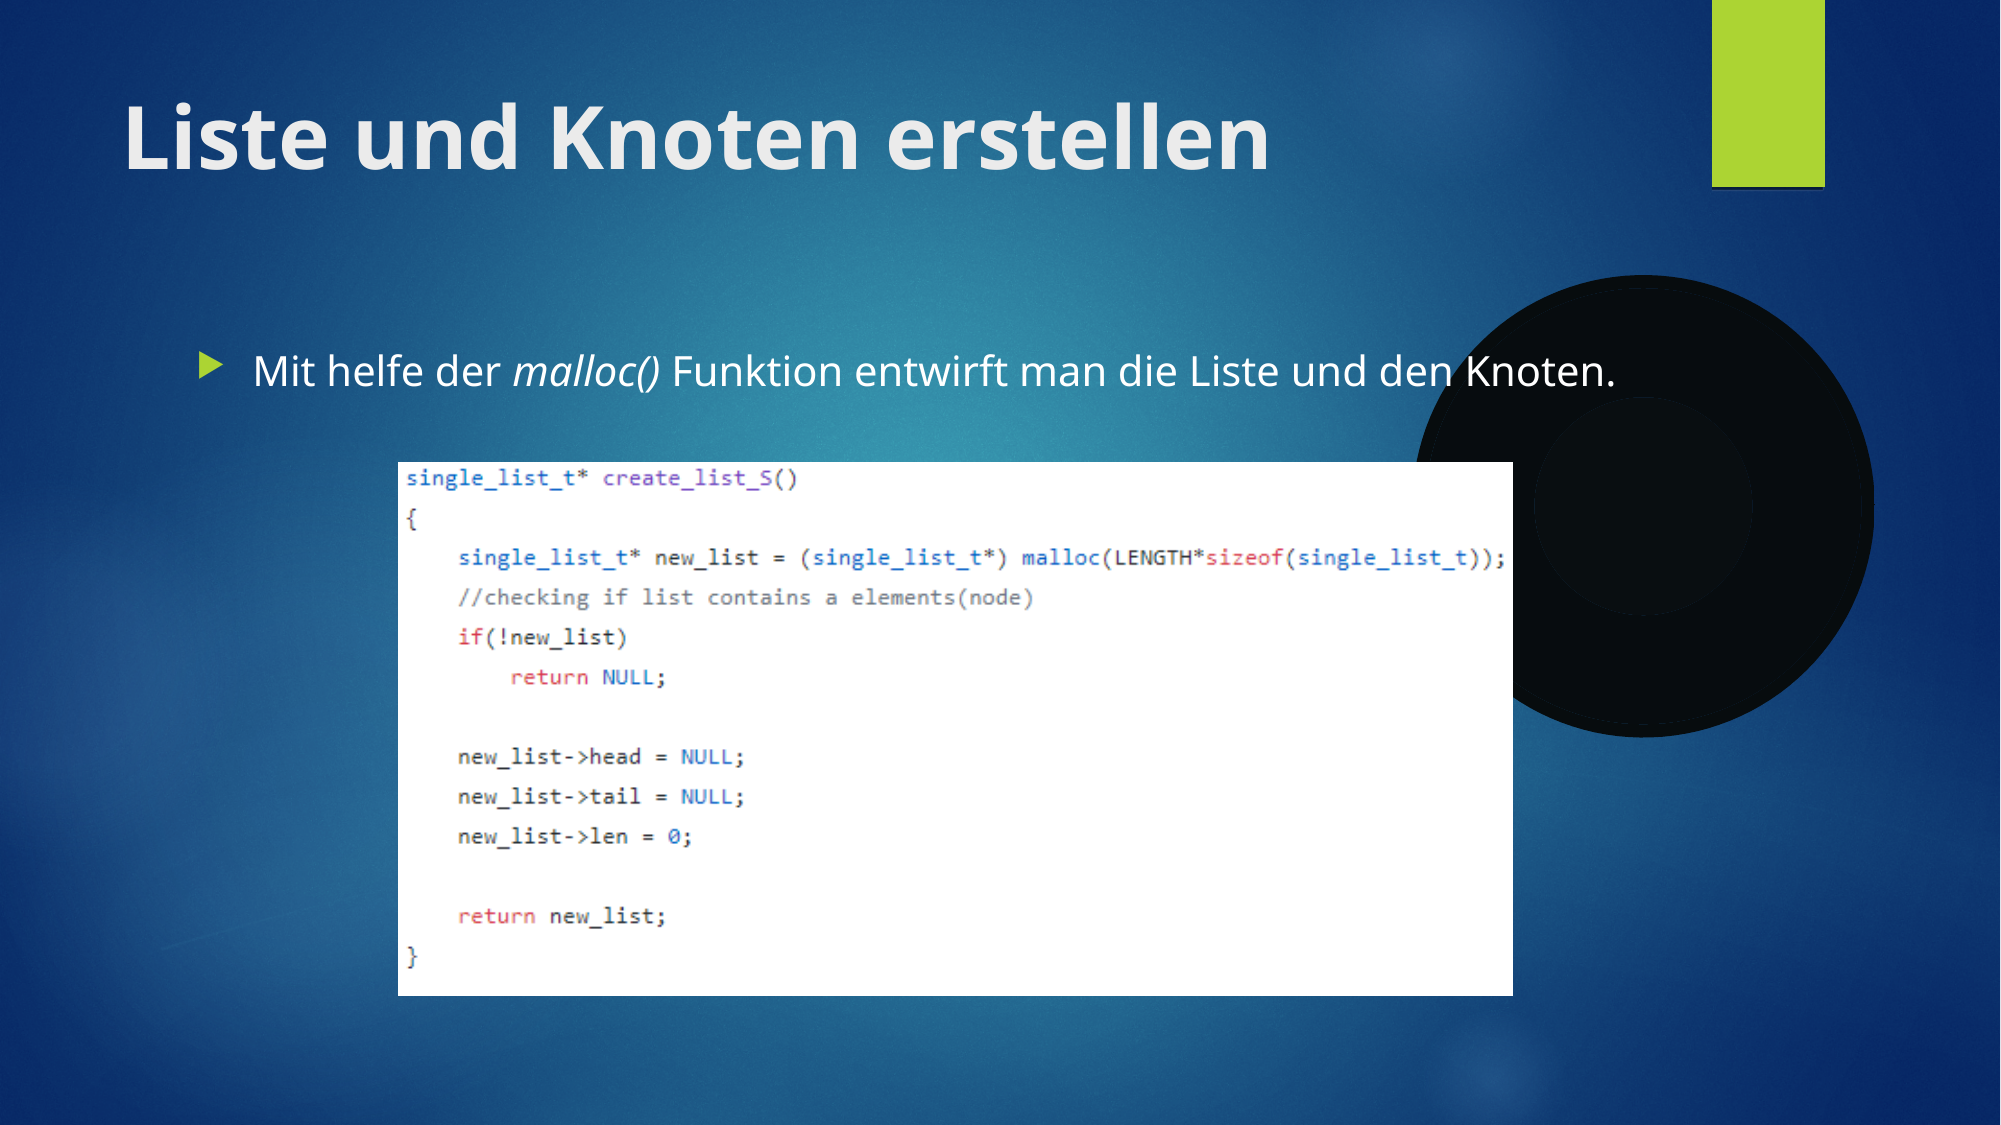

# Liste und Knoten erstellen
Mit helfe der malloc() Funktion entwirft man die Liste und den Knoten.